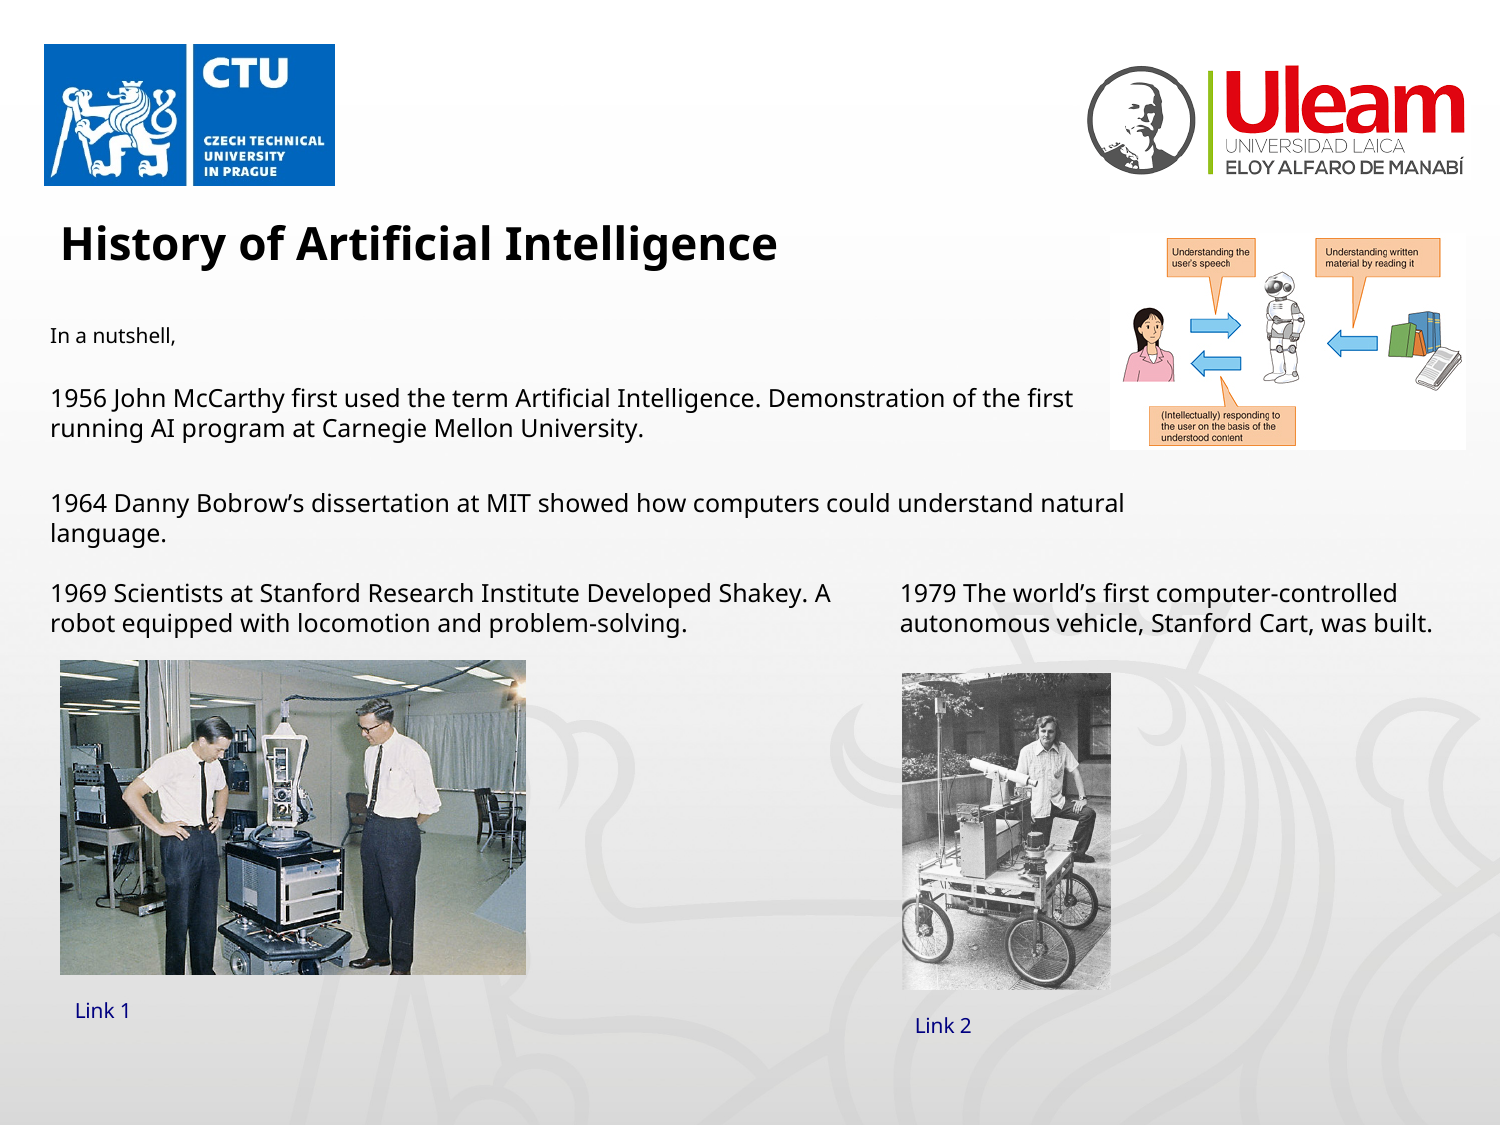

# History of Artificial Intelligence
In a nutshell,
1956 John McCarthy first used the term Artificial Intelligence. Demonstration of the first running AI program at Carnegie Mellon University.
1964 Danny Bobrow’s dissertation at MIT showed how computers could understand natural language.
1969 Scientists at Stanford Research Institute Developed Shakey. A robot equipped with locomotion and problem-solving.
1979 The world’s first computer-controlled autonomous vehicle, Stanford Cart, was built.
Link 1
Link 2